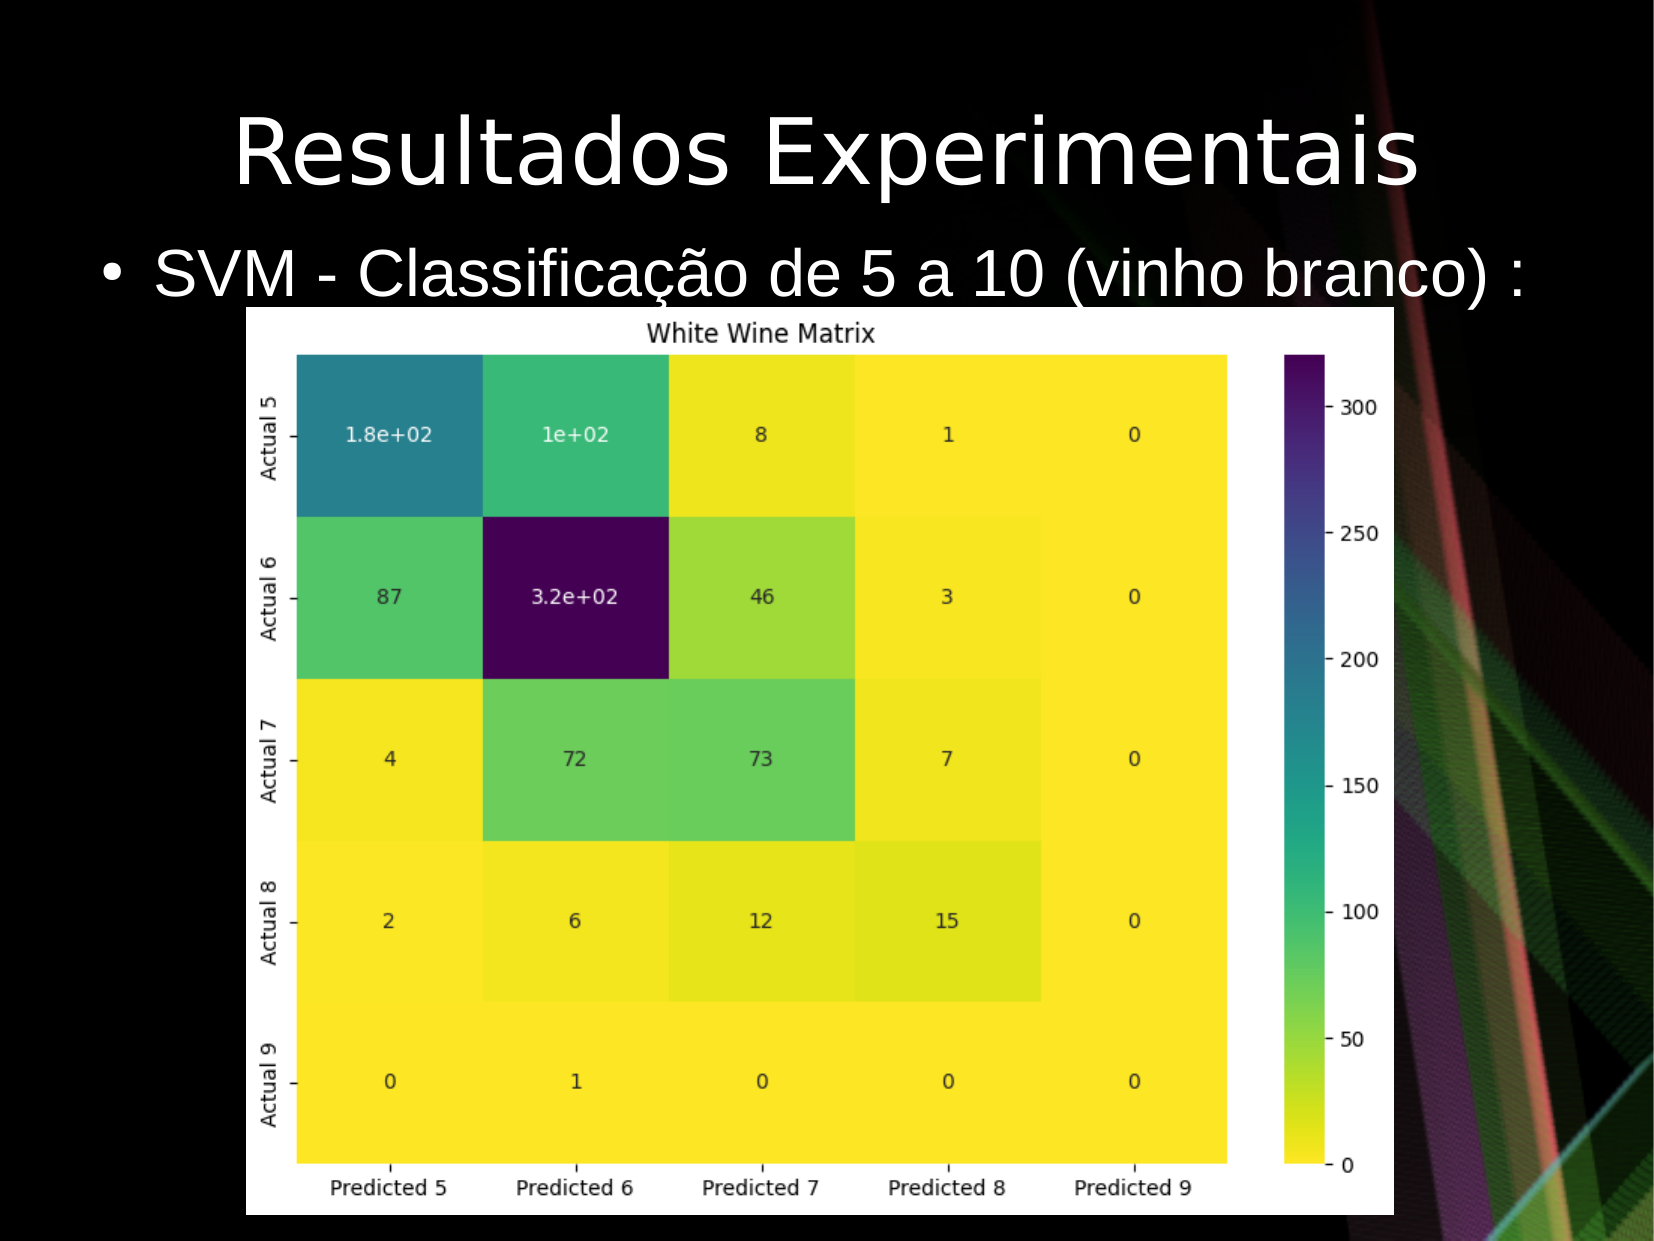

# Resultados Experimentais
SVM - Classificação de 5 a 10 (vinho branco) :